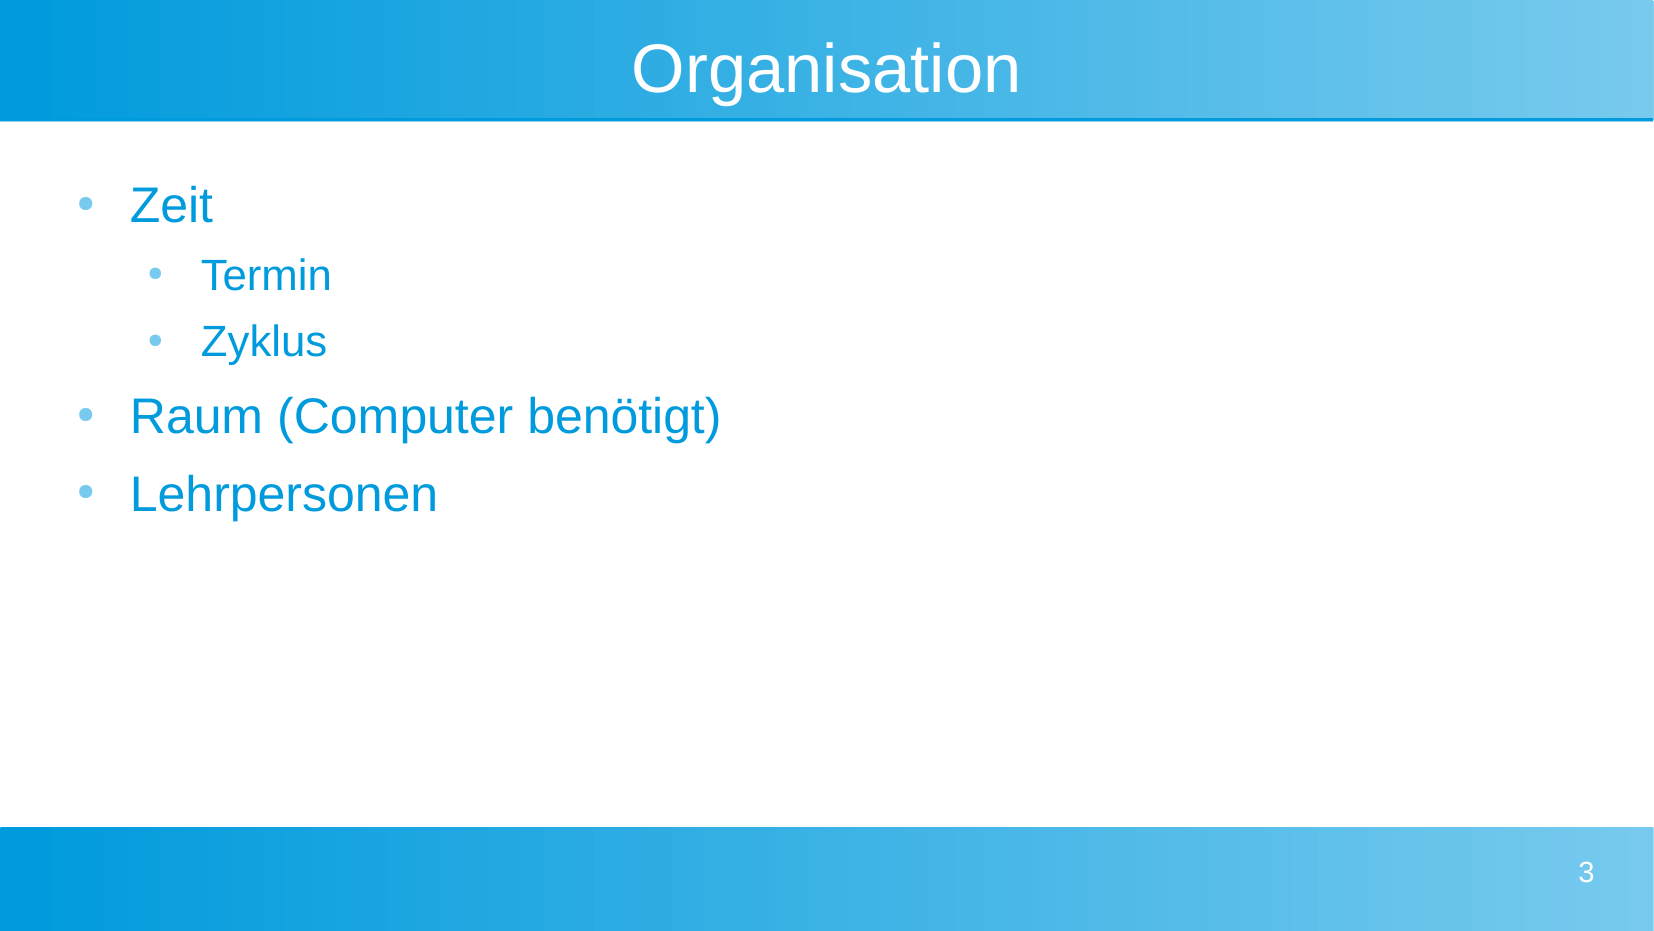

# Organisation
Zeit
Termin
Zyklus
Raum (Computer benötigt)
Lehrpersonen
3